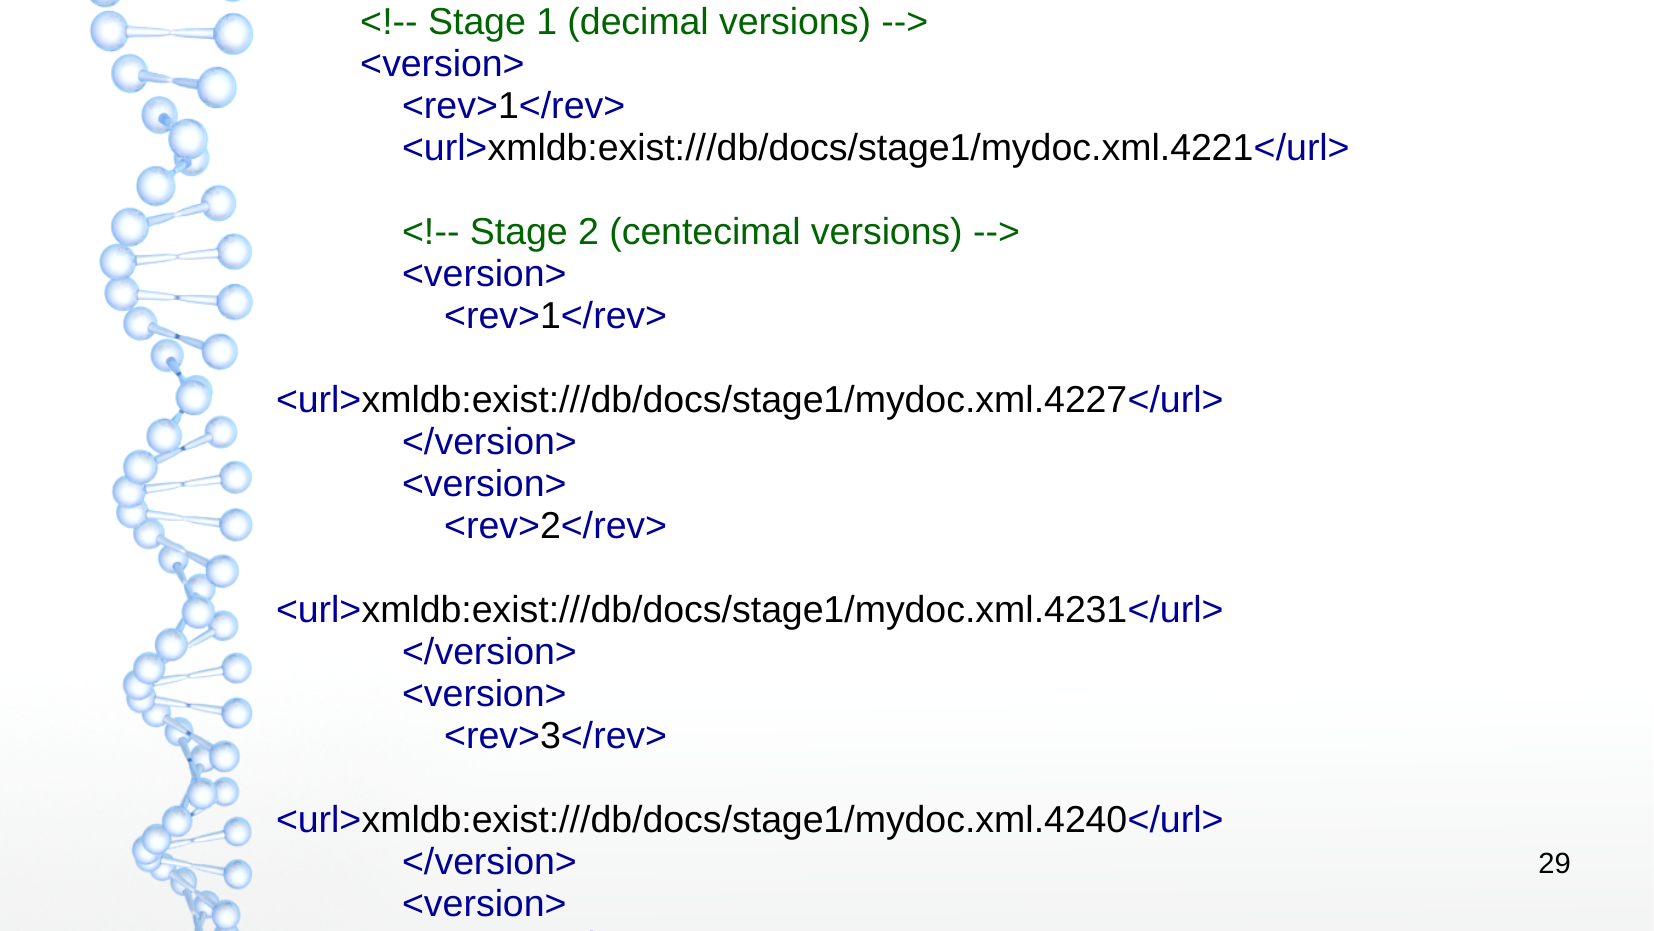

<?xml version="1.0" encoding="UTF-8"?>
<resource>
 <!-- Base URN -->
 <base>urn:x-resource:r1:123456</base>
 <!-- Stable version 1 -->
 <version>
 <rev>1</rev>
 <url>xmldb:exist:///db/docs/stage1/mydoc.xml.4101</url>
 <!-- Stage 1 (decimal versions) -->
 <version>
 <rev>1</rev>
 <url>xmldb:exist:///db/docs/stage1/mydoc.xml.4221</url>
 <!-- Stage 2 (centecimal versions) -->
 <version>
 <rev>1</rev>
 <url>xmldb:exist:///db/docs/stage1/mydoc.xml.4227</url>
 </version>
 <version>
 <rev>2</rev>
 <url>xmldb:exist:///db/docs/stage1/mydoc.xml.4231</url>
 </version>
 <version>
 <rev>3</rev>
 <url>xmldb:exist:///db/docs/stage1/mydoc.xml.4240</url>
 </version>
 <version>
 <rev>4</rev>
 <url>xmldb:exist:///db/docs/stage1/mydoc.xml.4250</url>
 </version>
 </version>
 <version>
 <rev>2</rev>
 <url>xmldb:exist:///db/docs/stage1/mydoc.xml.4257</url>
 <version>
 <rev>1</rev>
 <url>xmldb:exist:///db/docs/stage1/mydoc.xml.4259</url>
 </version>
 </version>
 <version>
 <rev>3</rev>
 <url>xmldb:exist:///db/docs/stage1/mydoc.xml.4438</url>
 <version>
 <rev>1</rev>
 <url>xmldb:exist:///db/docs/stage1/mydoc.xml.4440</url>
 </version>
 <version>
 <rev>2</rev>
 <url>xmldb:exist:///db/docs/stage1/mydoc.xml.4450</url>
 </version>
 </version>
 <version>
 <rev>4</rev>
 <url>xmldb:exist:///db/docs/stage1/mydoc.xml.4660</url>
 </version>
 </version>
 <!-- Stable version 2 -->
 <version>
 <rev>2</rev>
 <url>xmldb:exist:///db/docs/stage1/mydoc.xml.4700</url>
 ...
 </version>
</resource>
29